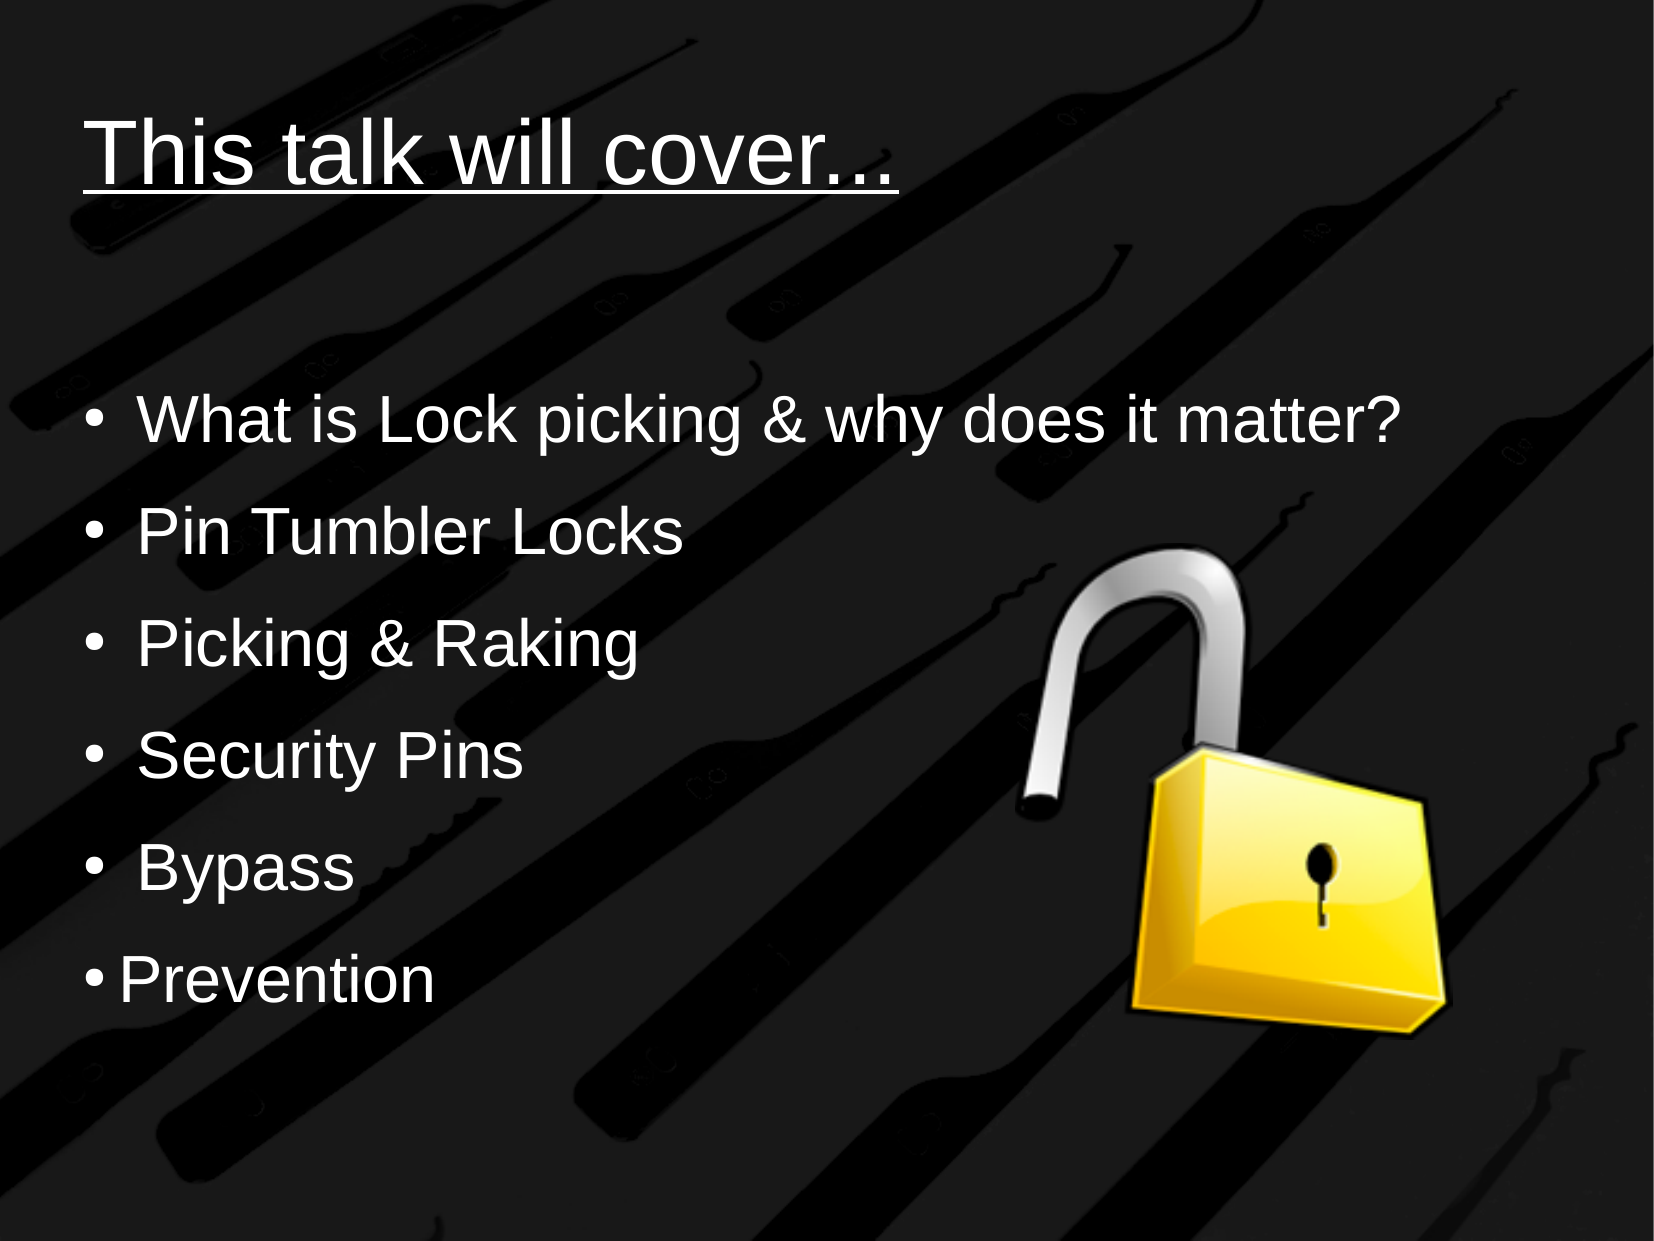

# This talk will cover...
 What is Lock picking & why does it matter?
 Pin Tumbler Locks
 Picking & Raking
 Security Pins
 Bypass
Prevention